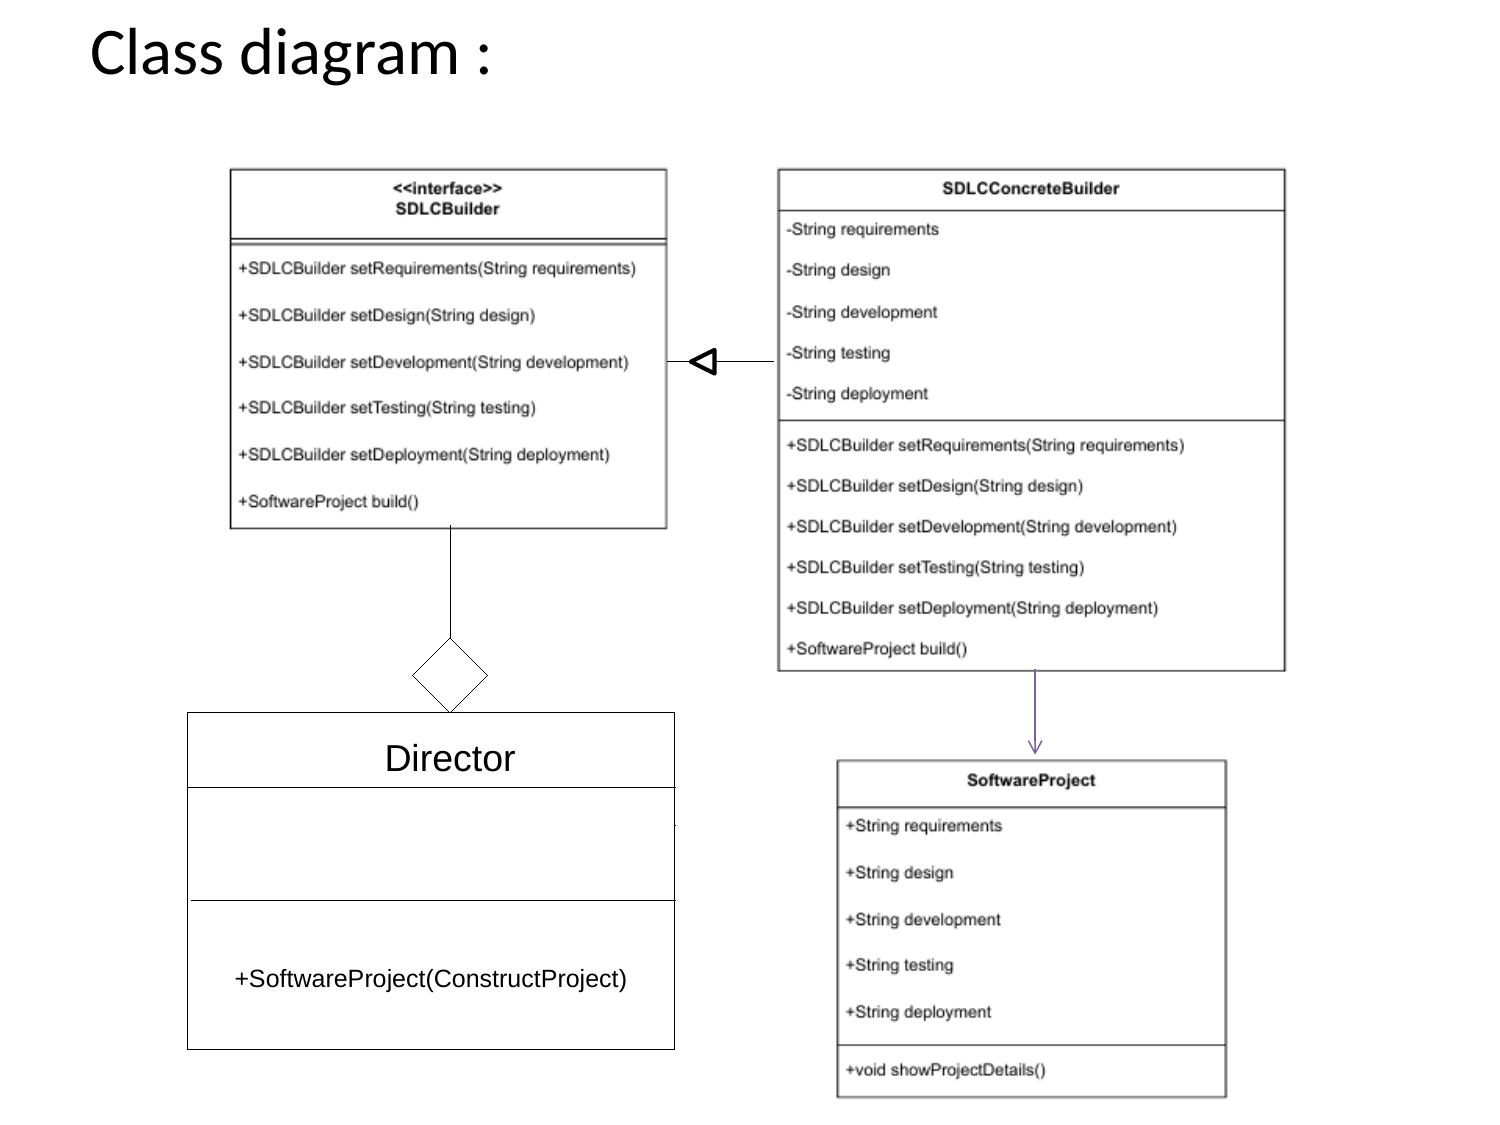

# Class diagram :
+SoftwareProject(ConstructProject)
Director
Director